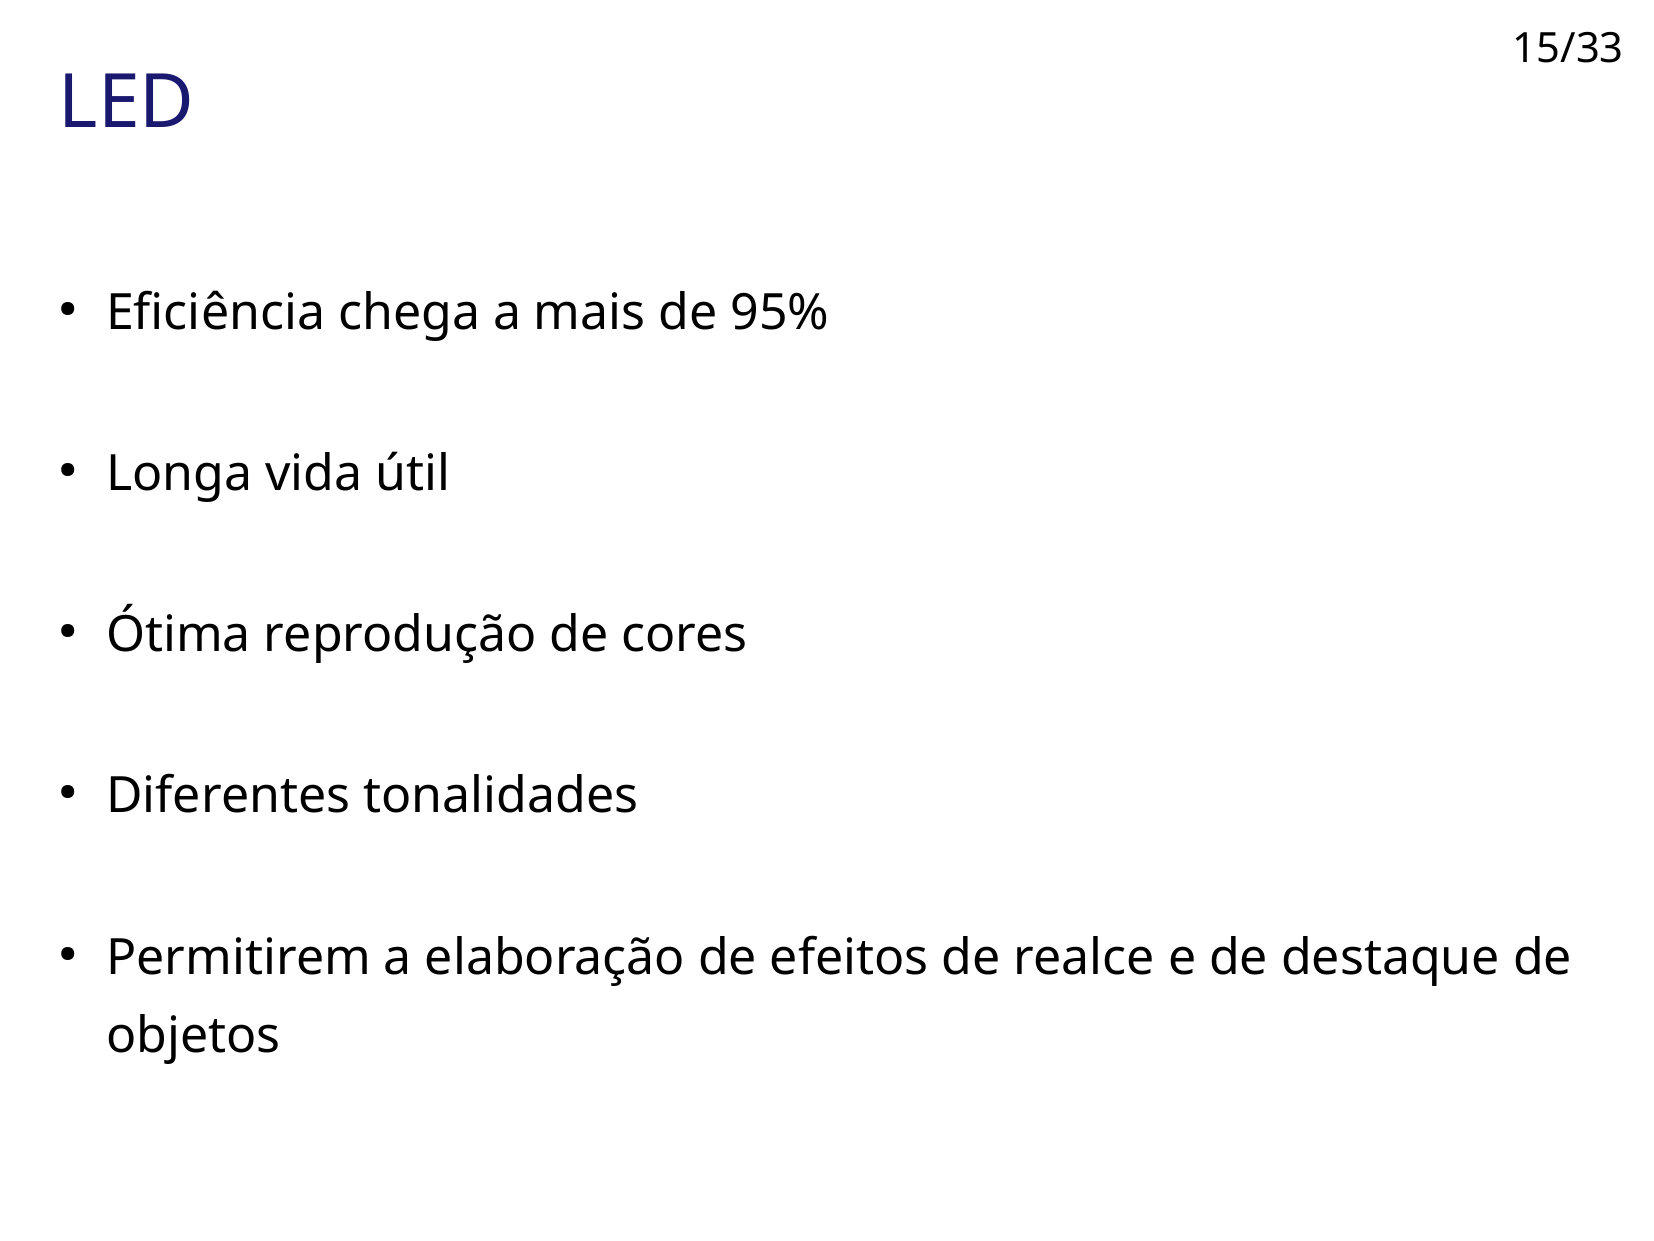

15
# LED
Eficiência chega a mais de 95%
Longa vida útil
Ótima reprodução de cores
Diferentes tonalidades
Permitirem a elaboração de efeitos de realce e de destaque de objetos